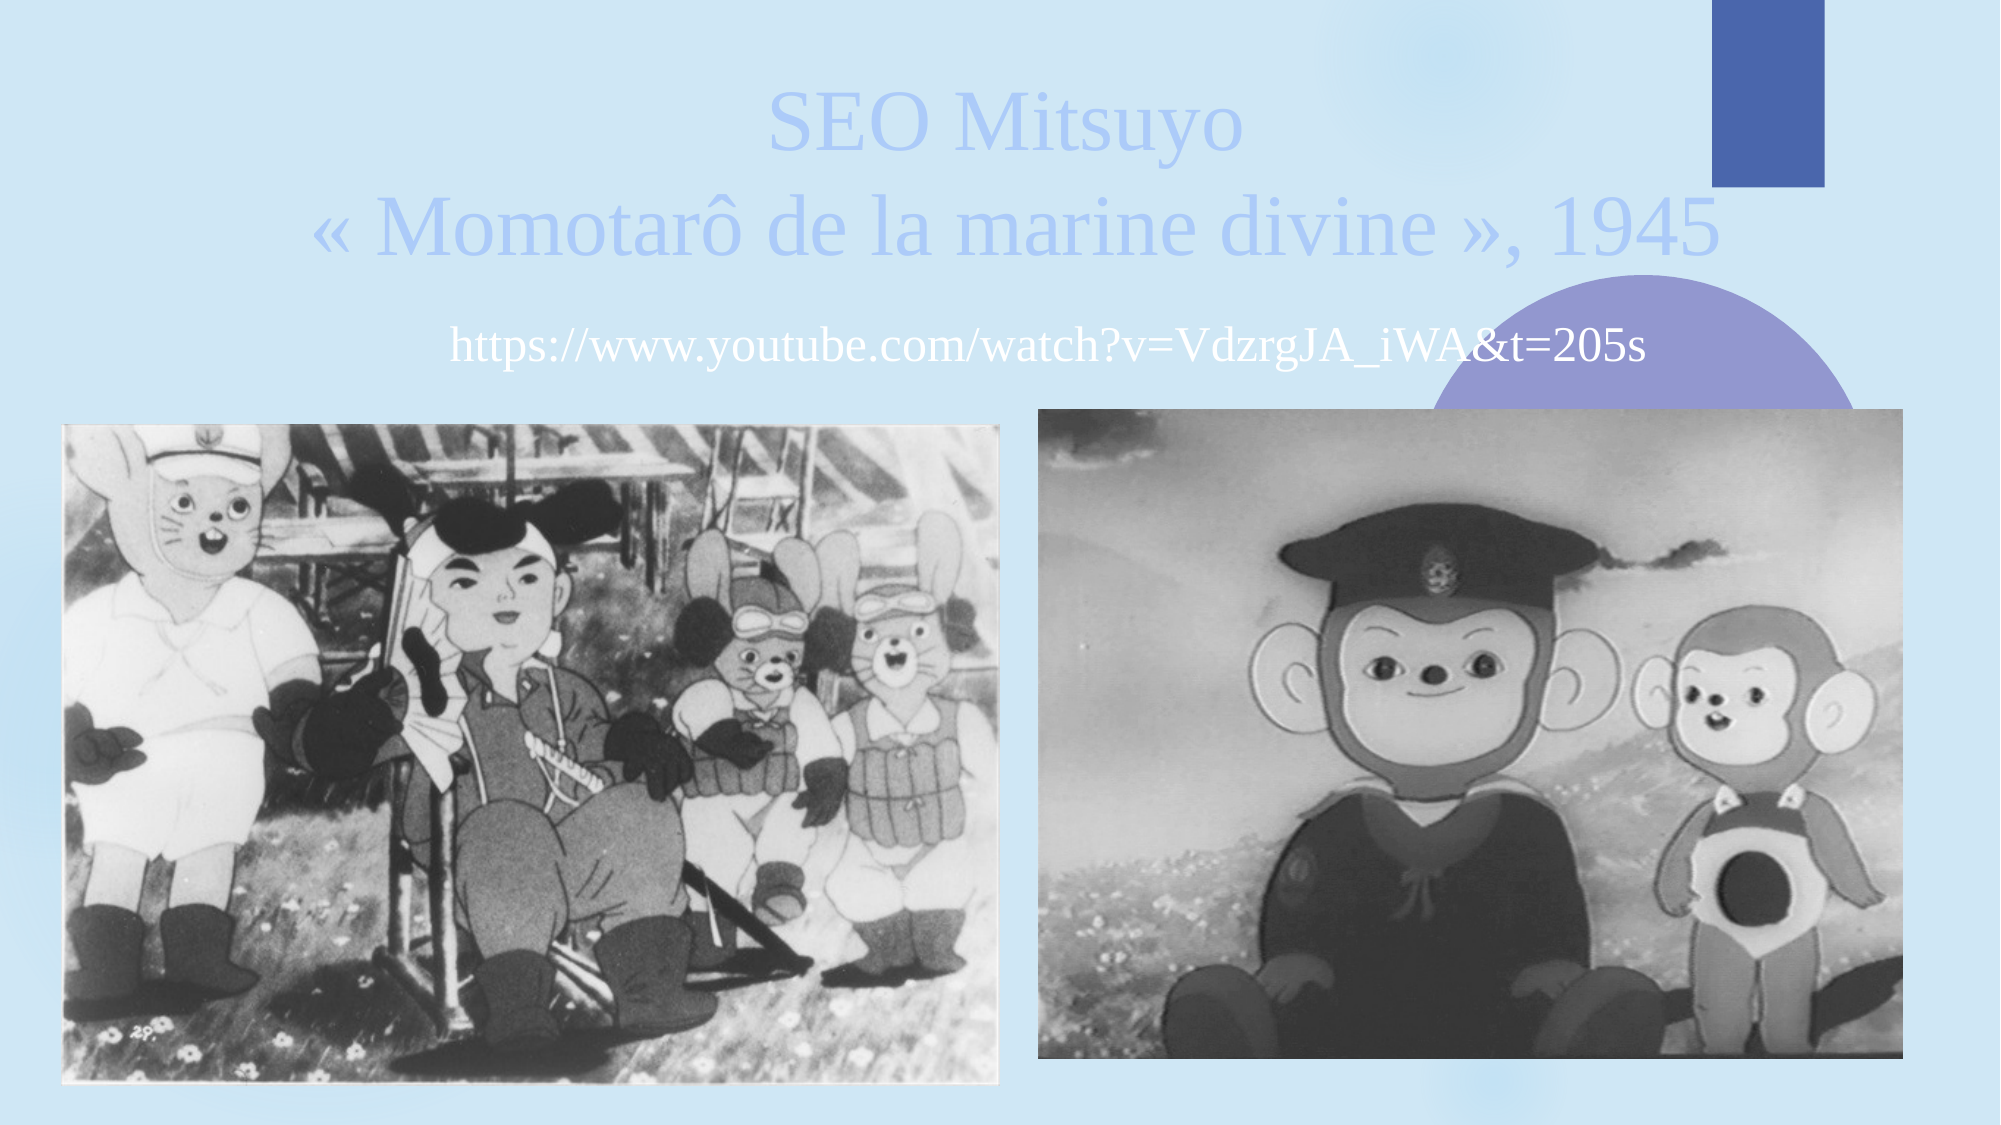

# SEO Mitsuyo « Momotarô de la marine divine », 1945
https://www.youtube.com/watch?v=VdzrgJA_iWA&t=205s